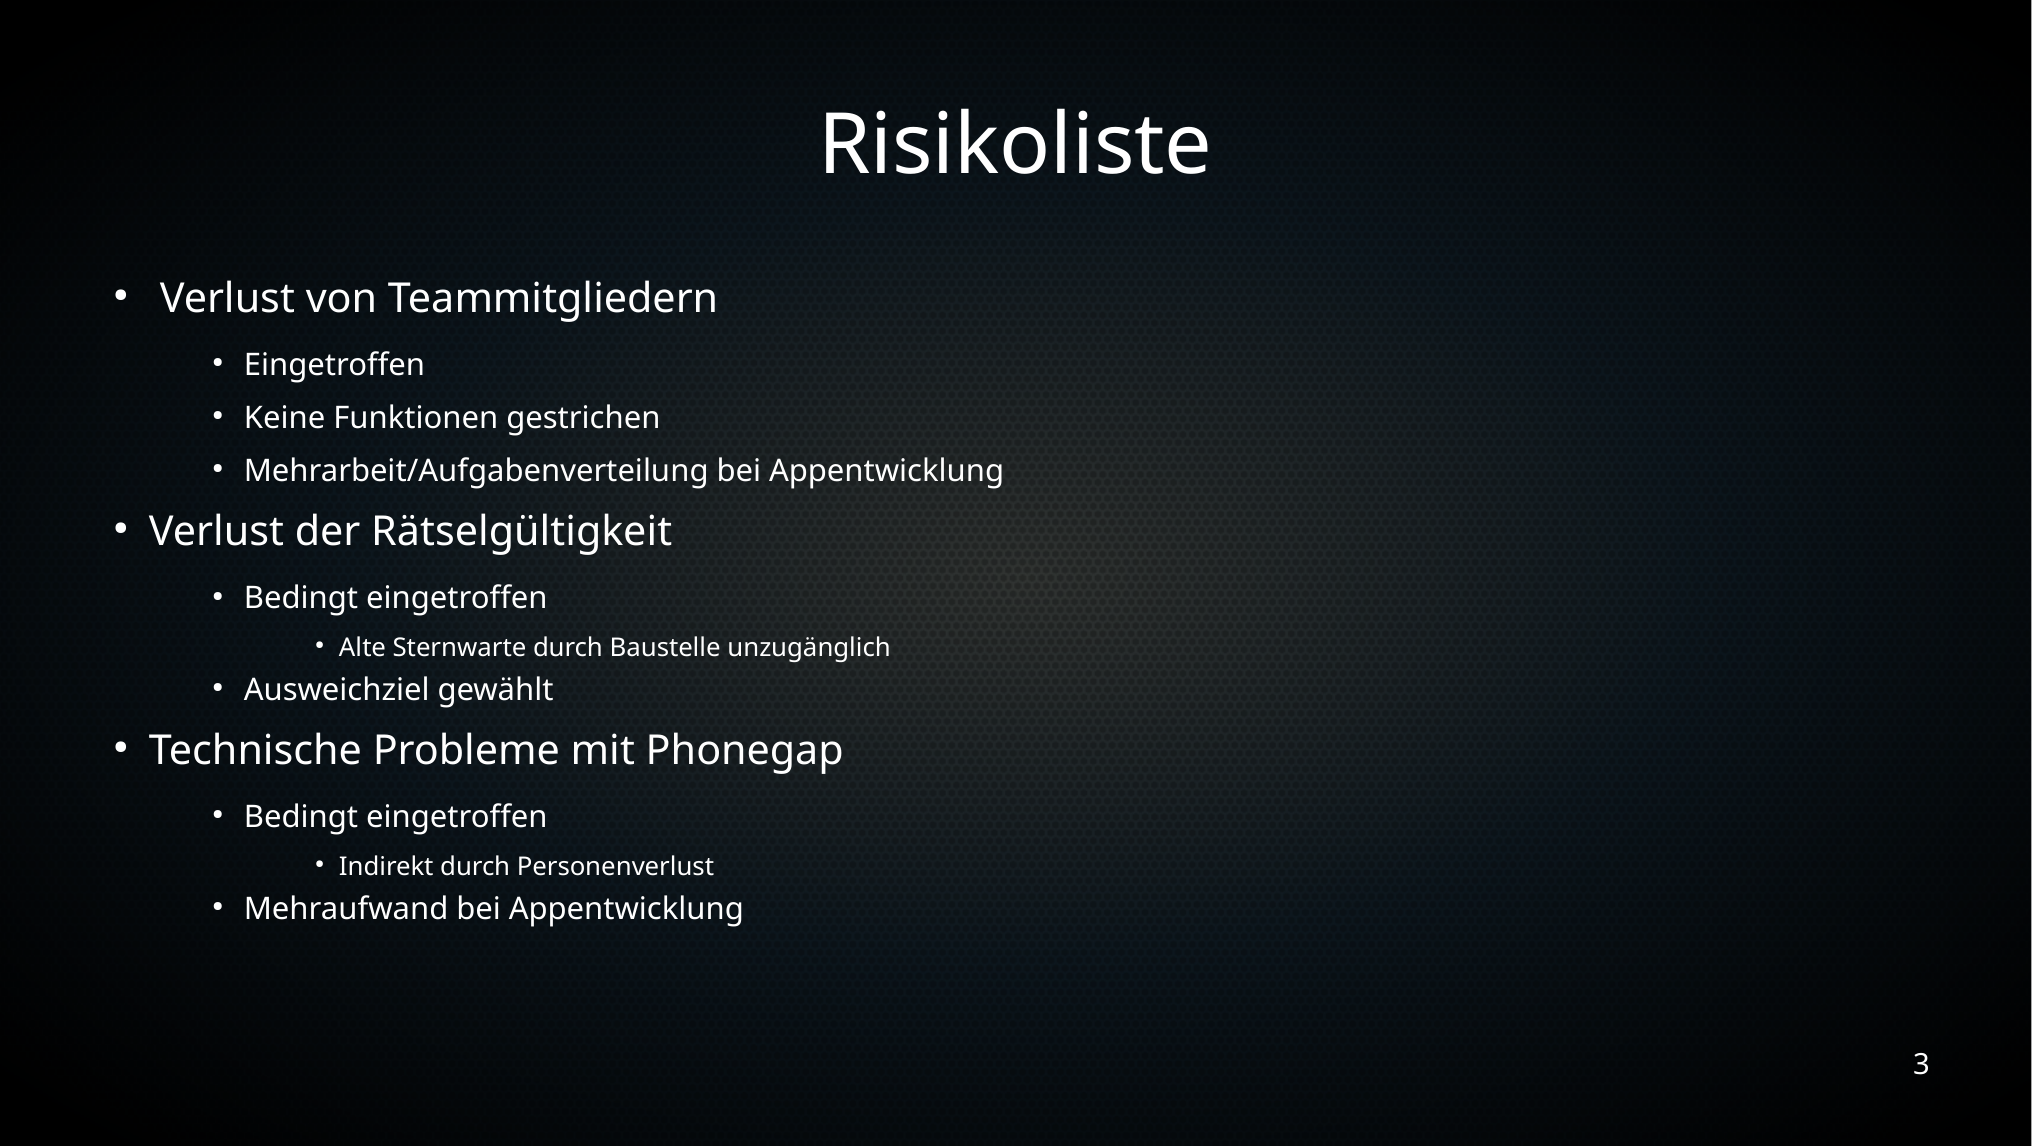

# Risikoliste
 Verlust von Teammitgliedern
Eingetroffen
Keine Funktionen gestrichen
Mehrarbeit/Aufgabenverteilung bei Appentwicklung
Verlust der Rätselgültigkeit
Bedingt eingetroffen
Alte Sternwarte durch Baustelle unzugänglich
Ausweichziel gewählt
Technische Probleme mit Phonegap
Bedingt eingetroffen
Indirekt durch Personenverlust
Mehraufwand bei Appentwicklung
3